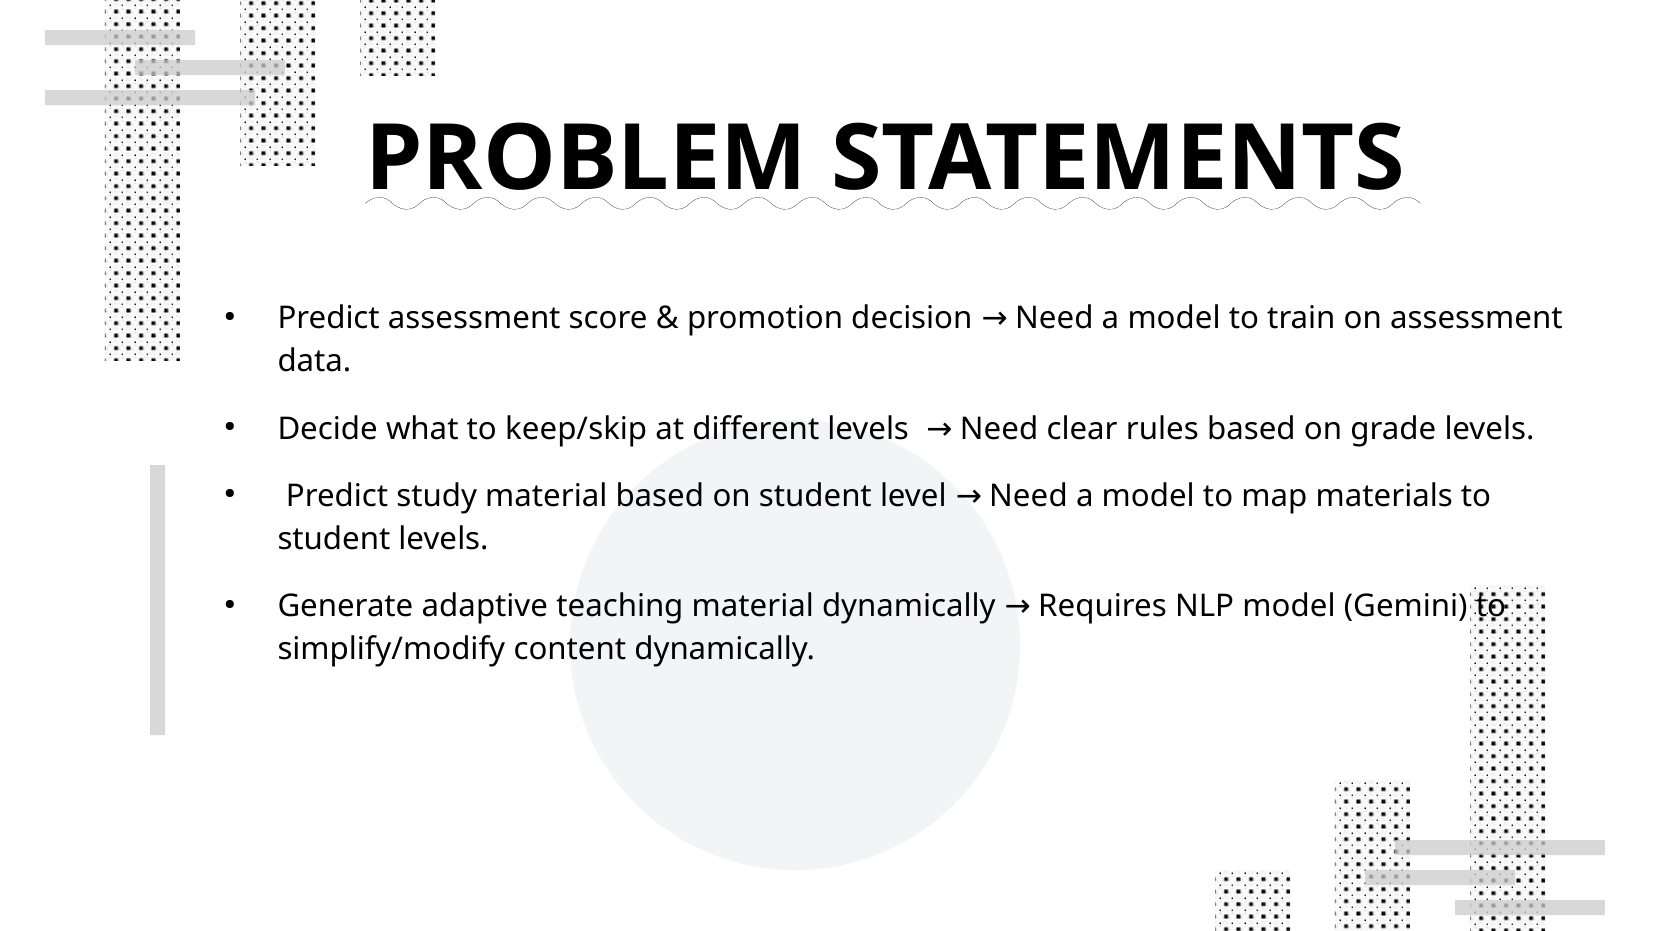

# PROBLEM STATEMENTS
Predict assessment score & promotion decision → Need a model to train on assessment data.
Decide what to keep/skip at different levels → Need clear rules based on grade levels.
 Predict study material based on student level → Need a model to map materials to student levels.
Generate adaptive teaching material dynamically → Requires NLP model (Gemini) to simplify/modify content dynamically.